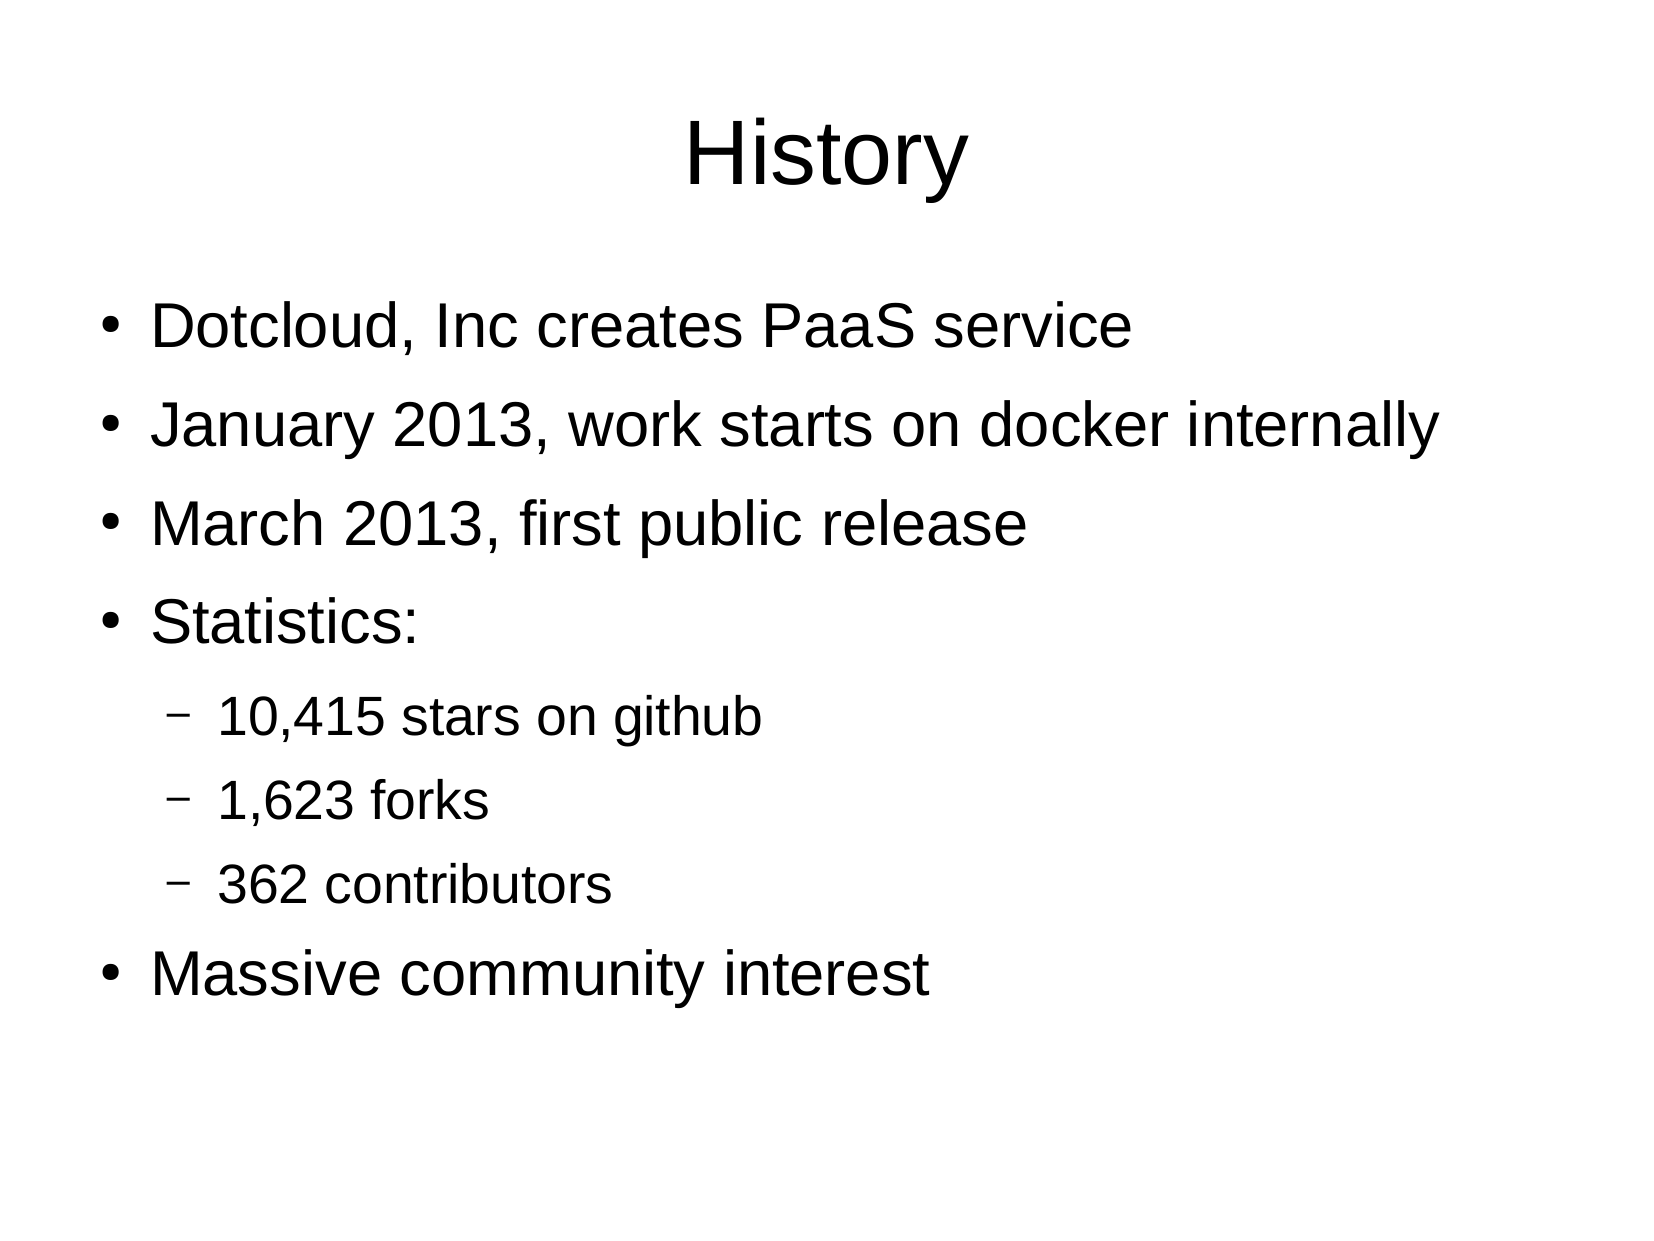

# History
Dotcloud, Inc creates PaaS service
January 2013, work starts on docker internally
March 2013, first public release
Statistics:
10,415 stars on github
1,623 forks
362 contributors
Massive community interest